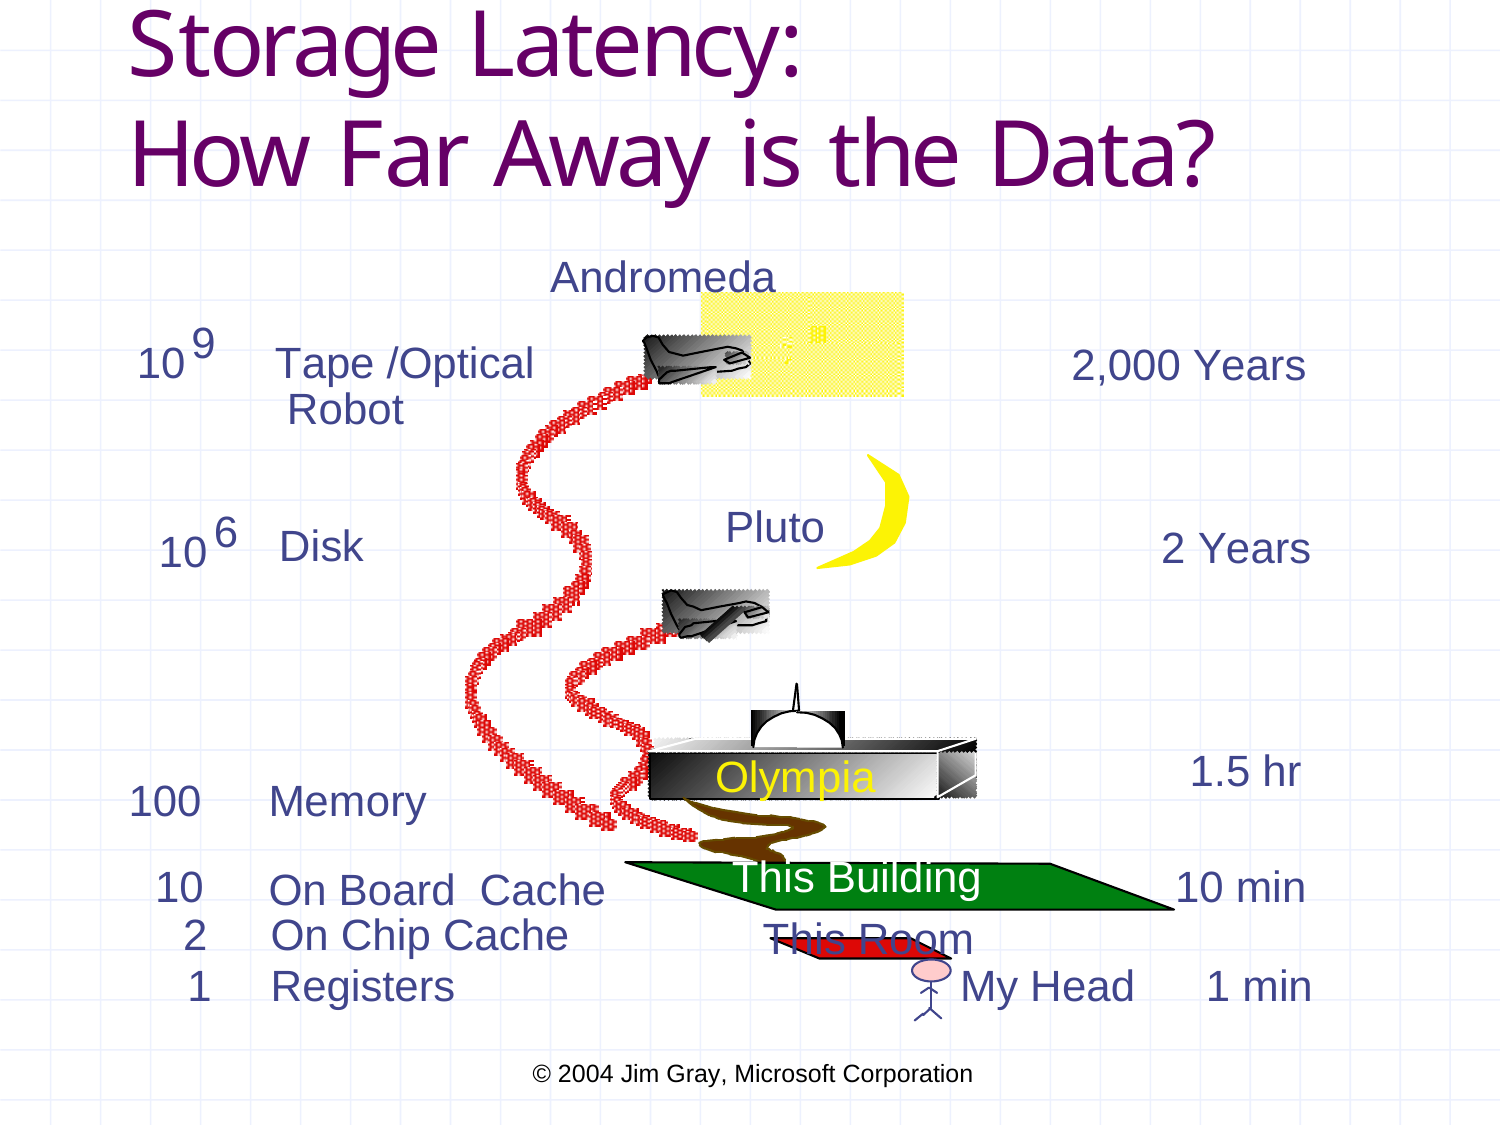

8
<footer>© 2004 Jim Gray, Microsoft Corporation